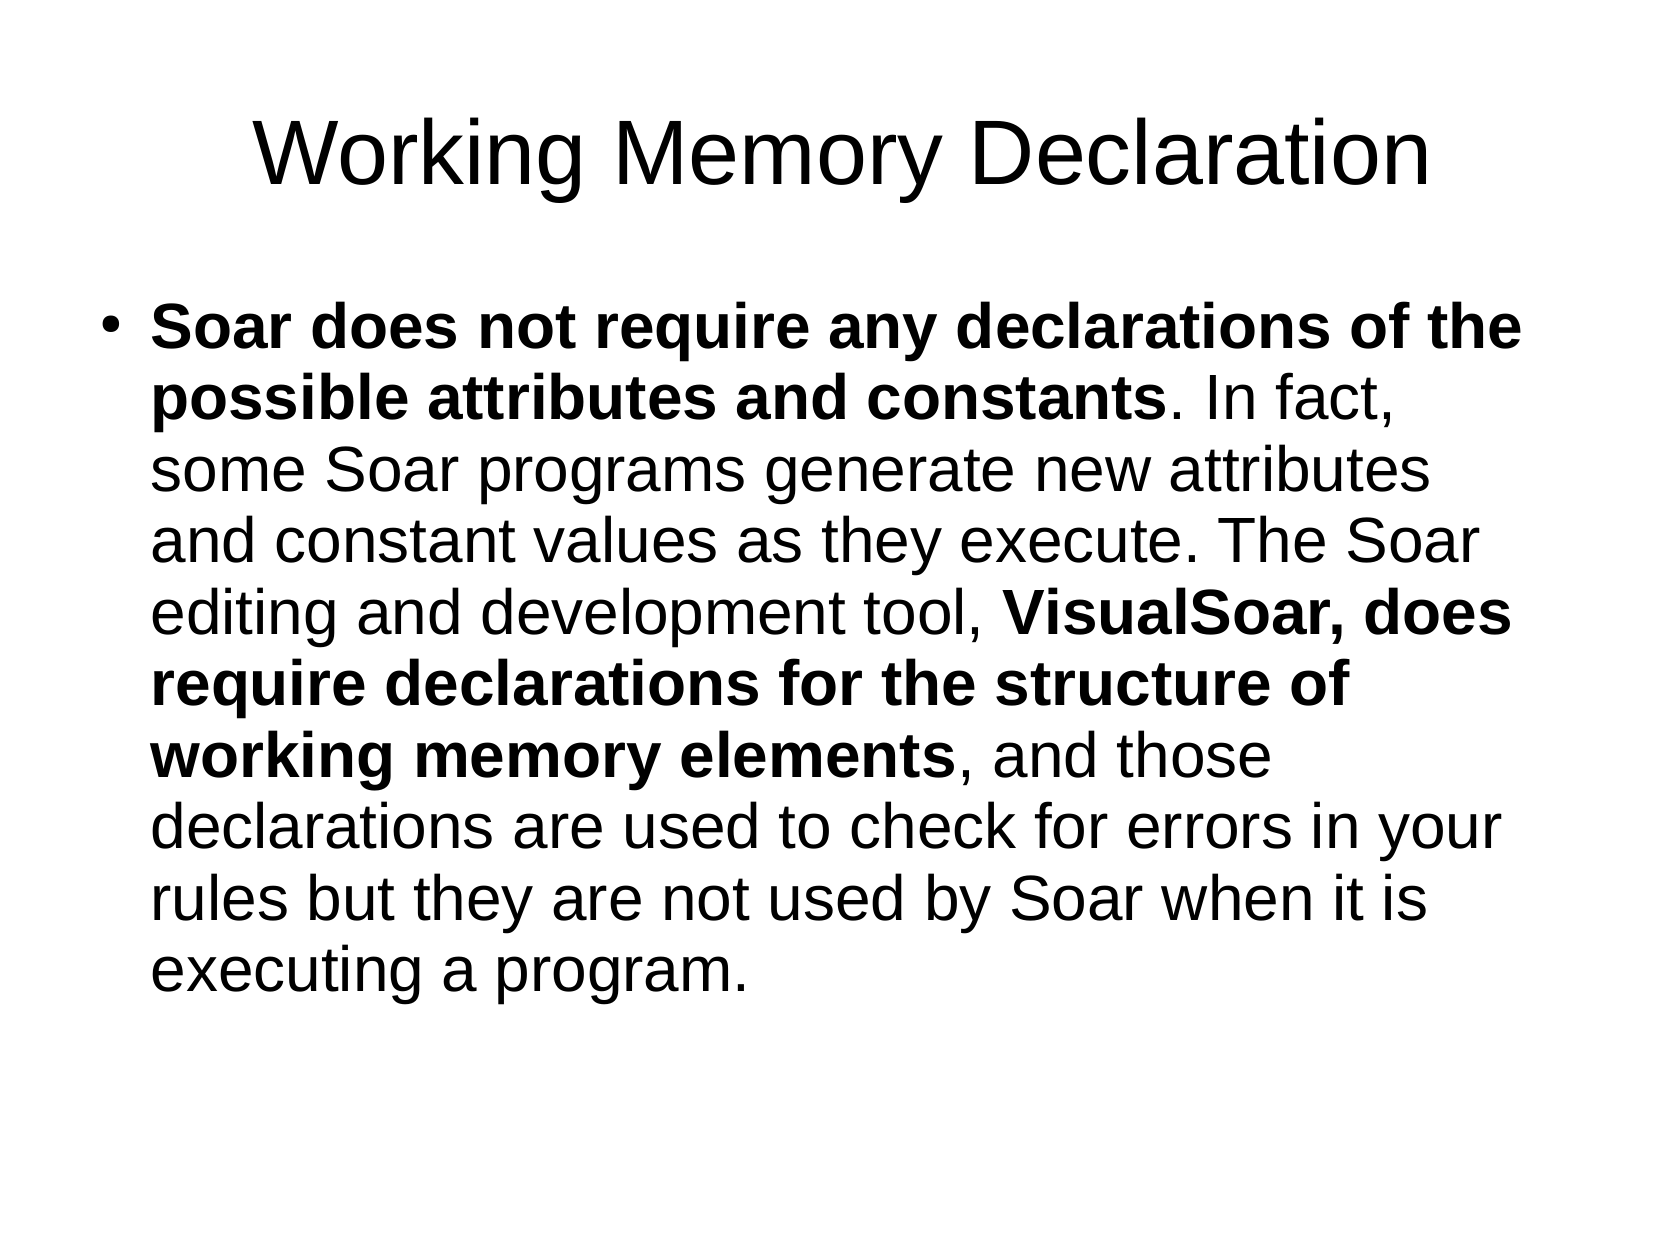

# Working Memory Declaration
Soar does not require any declarations of the possible attributes and constants. In fact, some Soar programs generate new attributes and constant values as they execute. The Soar editing and development tool, VisualSoar, does require declarations for the structure of working memory elements, and those declarations are used to check for errors in your rules but they are not used by Soar when it is executing a program.